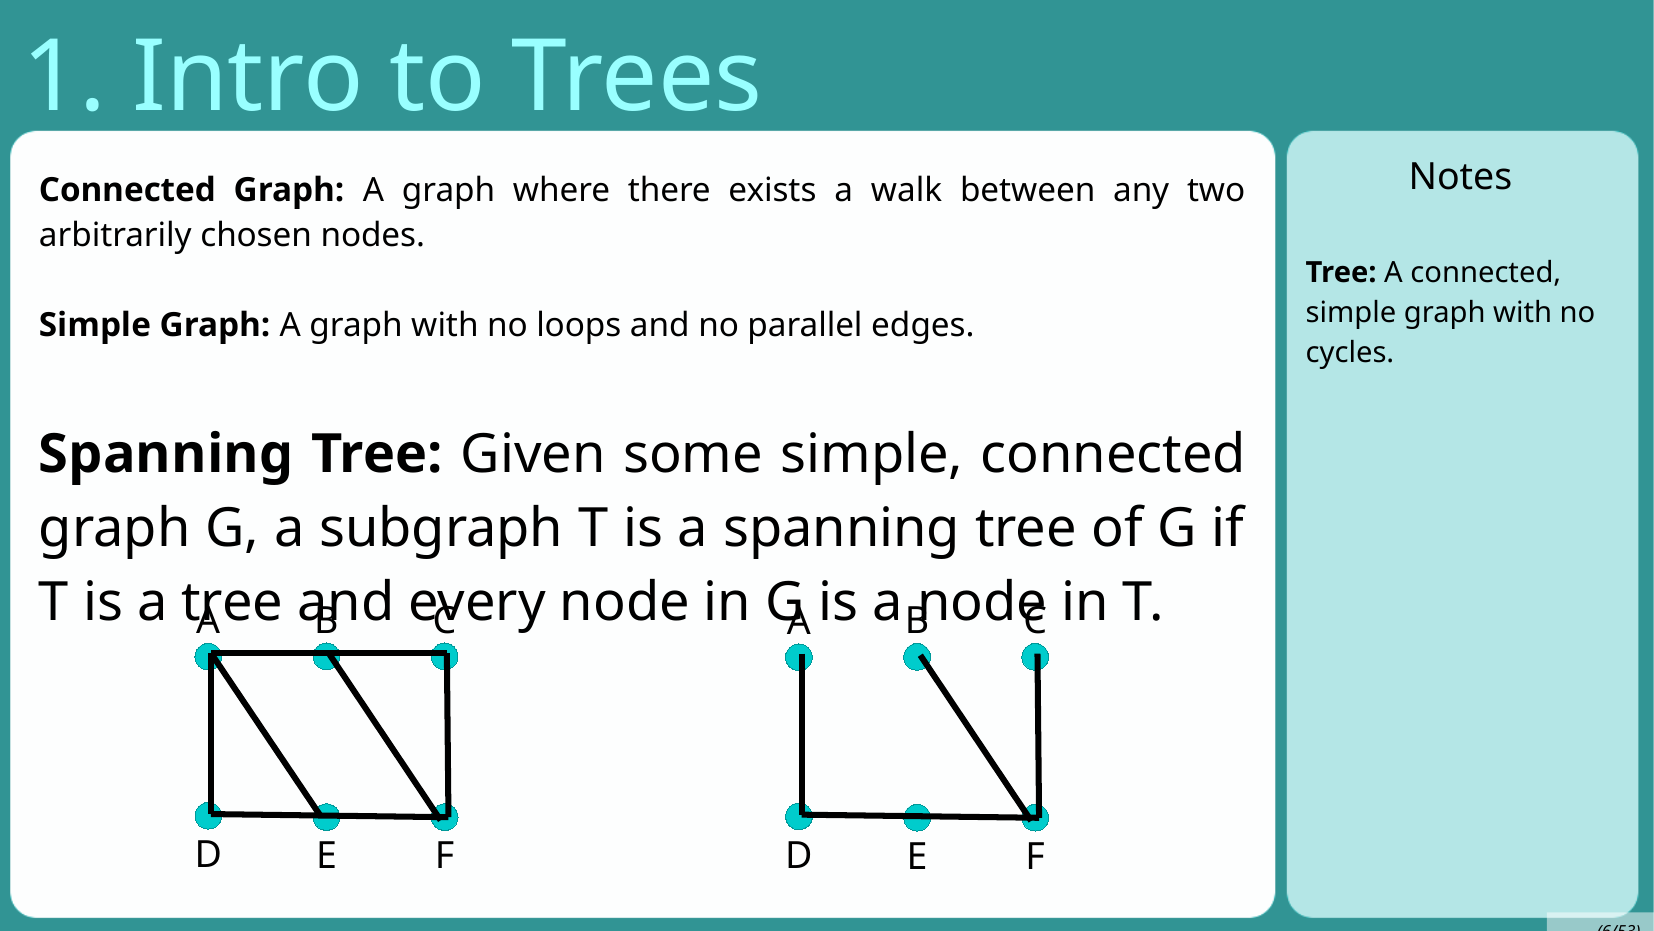

# 1. Intro to Trees
Notes
Tree: A connected, simple graph with no cycles.
Connected Graph: A graph where there exists a walk between any two arbitrarily chosen nodes.
Simple Graph: A graph with no loops and no parallel edges.
Spanning Tree: Given some simple, connected graph G, a subgraph T is a spanning tree of G if T is a tree and every node in G is a node in T.
B
C
A
B
C
A
D
D
E
F
E
F